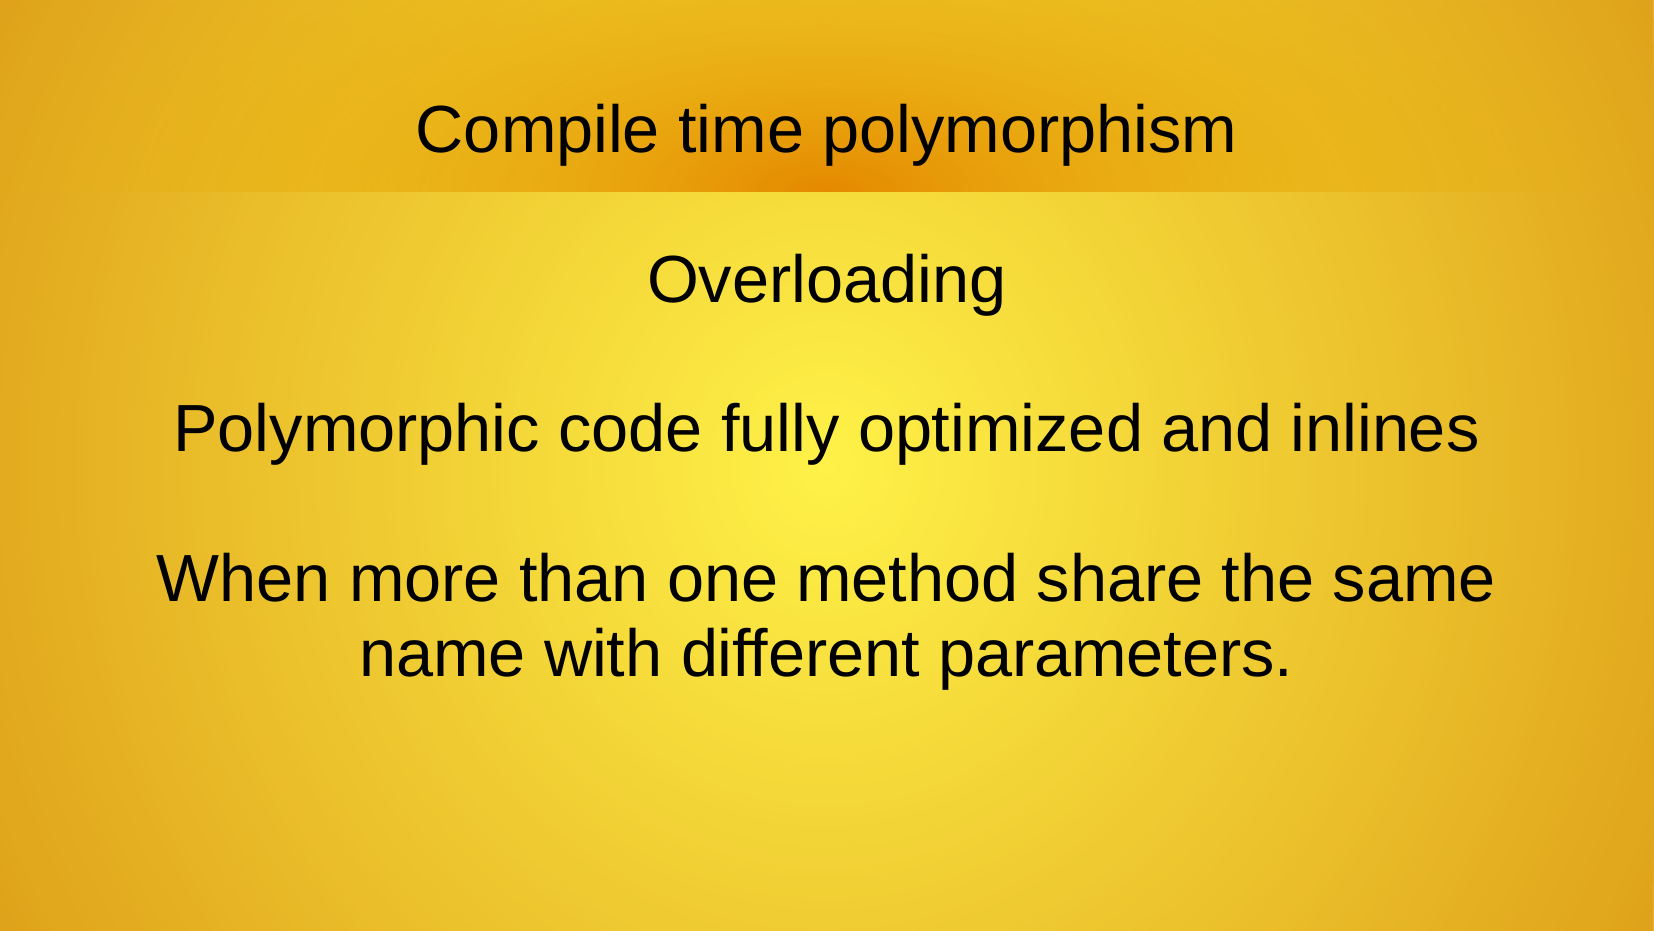

# Compile time polymorphism
Overloading
Polymorphic code fully optimized and inlines
When more than one method share the same name with different parameters.